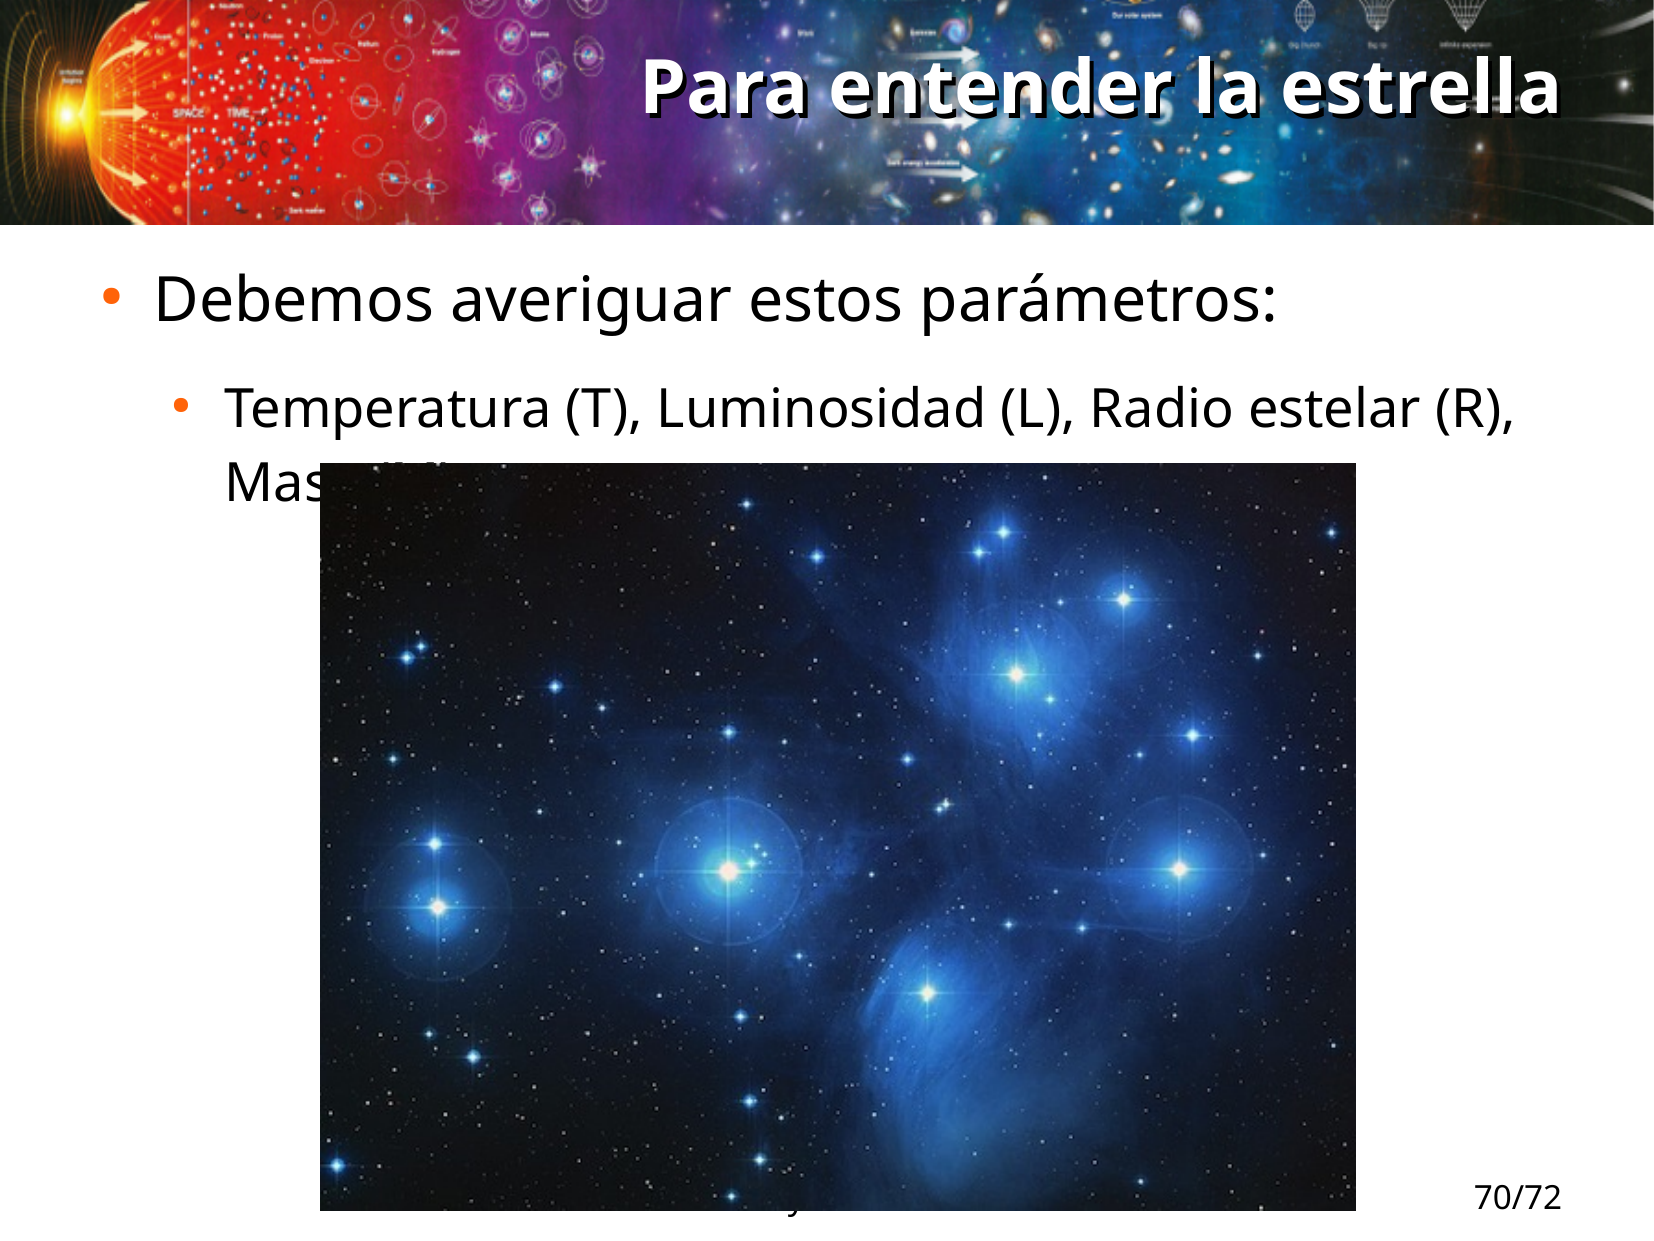

# Para entender la estrella
Debemos averiguar estos parámetros:
Temperatura (T), Luminosidad (L), Radio estelar (R), Masa (M)
H. Asorey - Física IV B
70